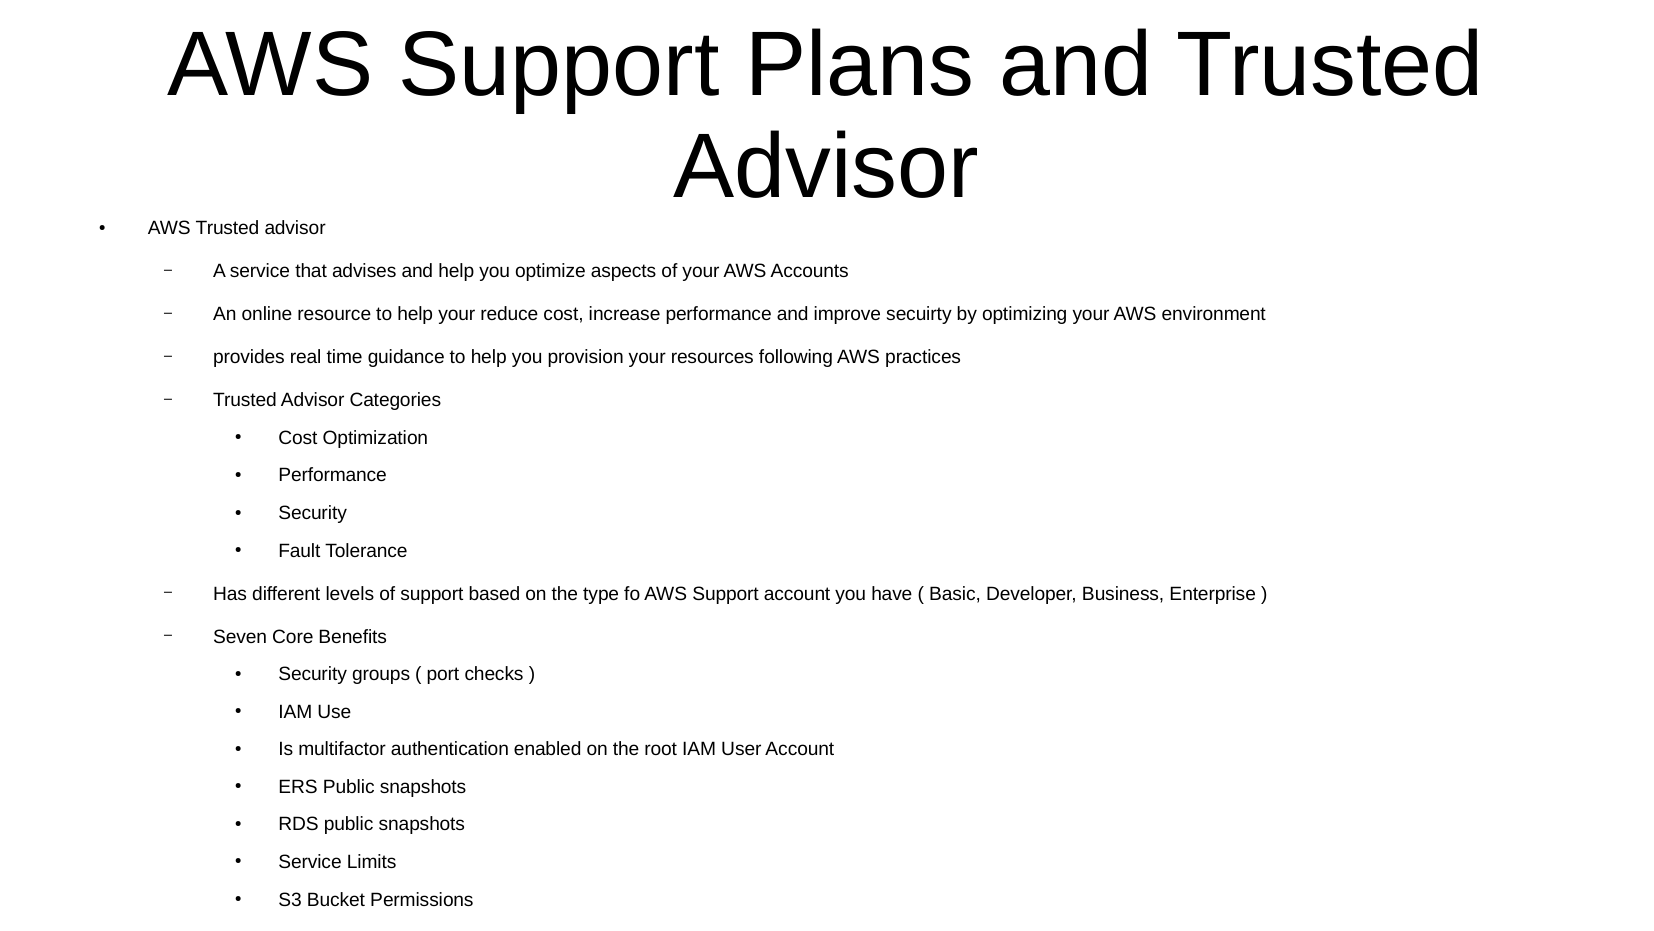

# AWS Support Plans and Trusted Advisor
AWS Trusted advisor
A service that advises and help you optimize aspects of your AWS Accounts
An online resource to help your reduce cost, increase performance and improve secuirty by optimizing your AWS environment
provides real time guidance to help you provision your resources following AWS practices
Trusted Advisor Categories
Cost Optimization
Performance
Security
Fault Tolerance
Has different levels of support based on the type fo AWS Support account you have ( Basic, Developer, Business, Enterprise )
Seven Core Benefits
Security groups ( port checks )
IAM Use
Is multifactor authentication enabled on the root IAM User Account
ERS Public snapshots
RDS public snapshots
Service Limits
S3 Bucket Permissions